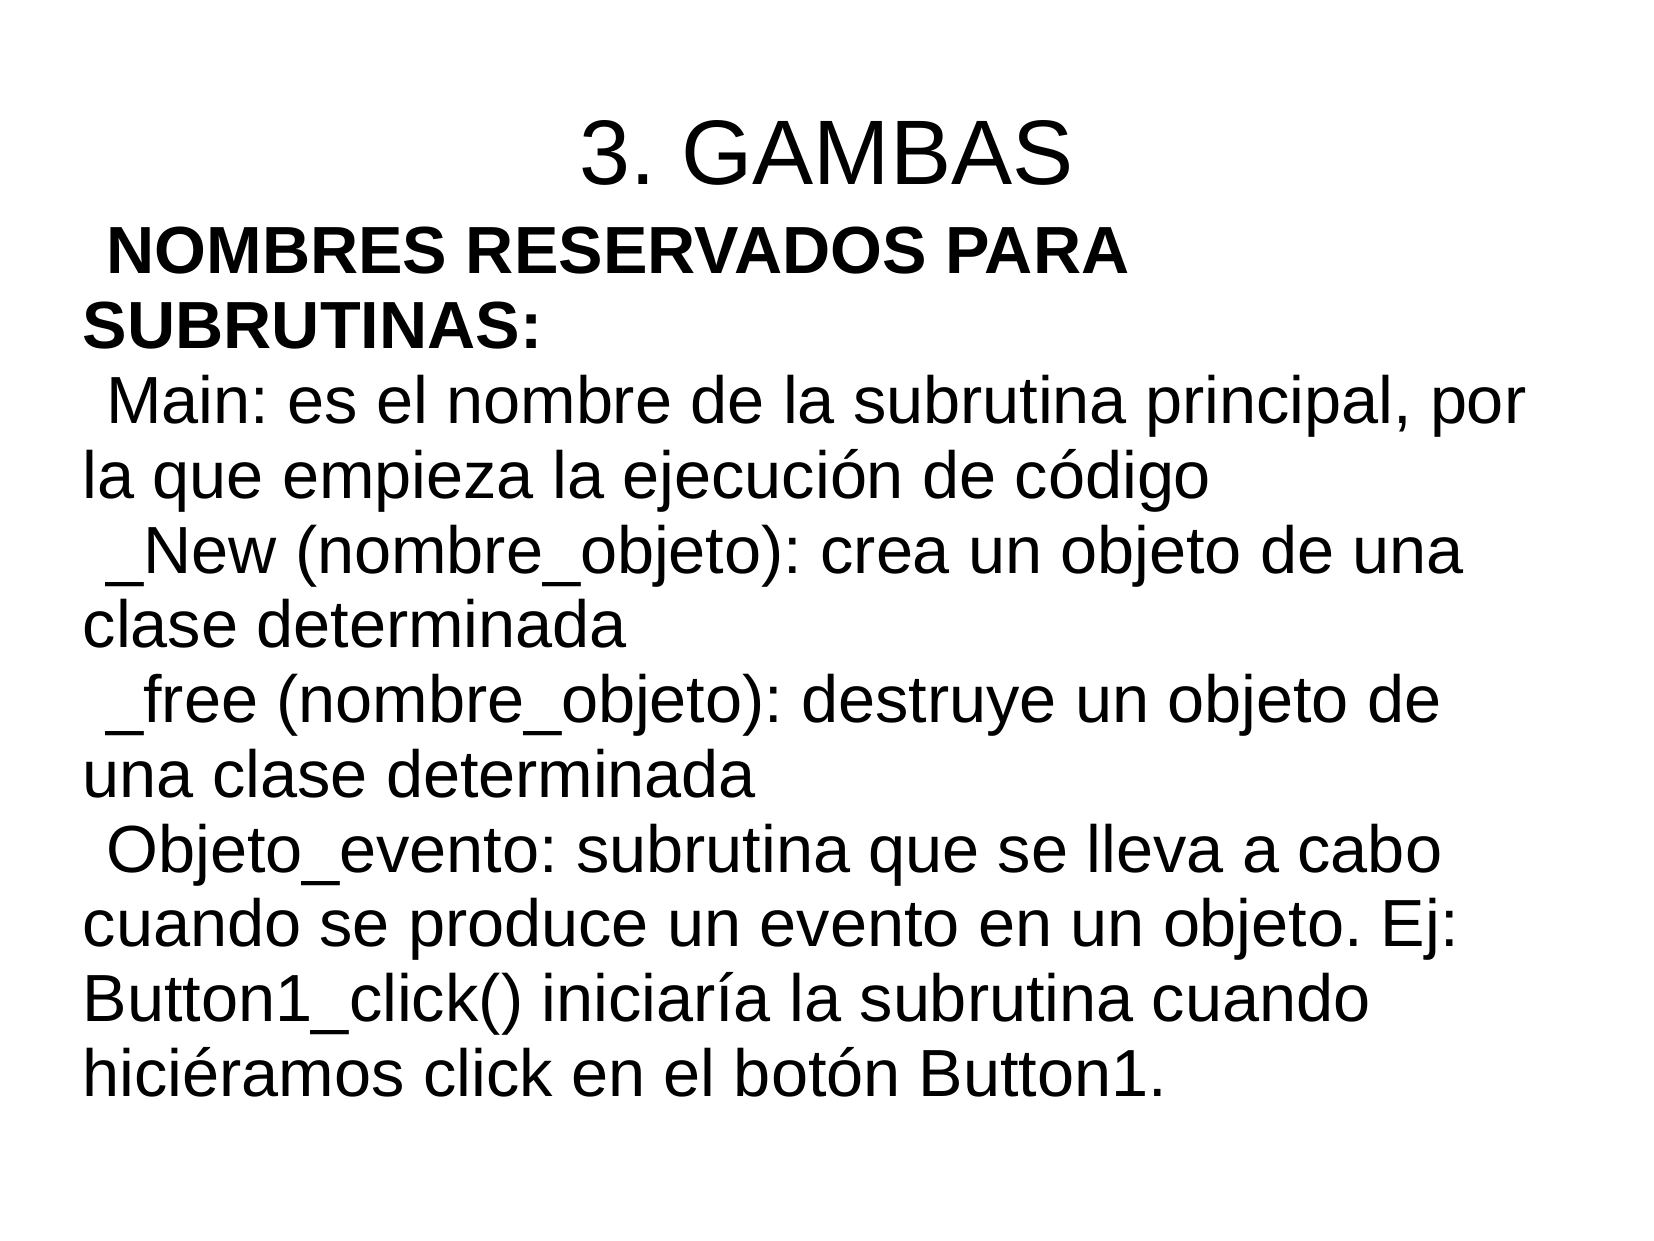

# 3. GAMBAS
NOMBRES RESERVADOS PARA SUBRUTINAS:
Main: es el nombre de la subrutina principal, por la que empieza la ejecución de código
_New (nombre_objeto): crea un objeto de una clase determinada
_free (nombre_objeto): destruye un objeto de una clase determinada
Objeto_evento: subrutina que se lleva a cabo cuando se produce un evento en un objeto. Ej: Button1_click() iniciaría la subrutina cuando hiciéramos click en el botón Button1.